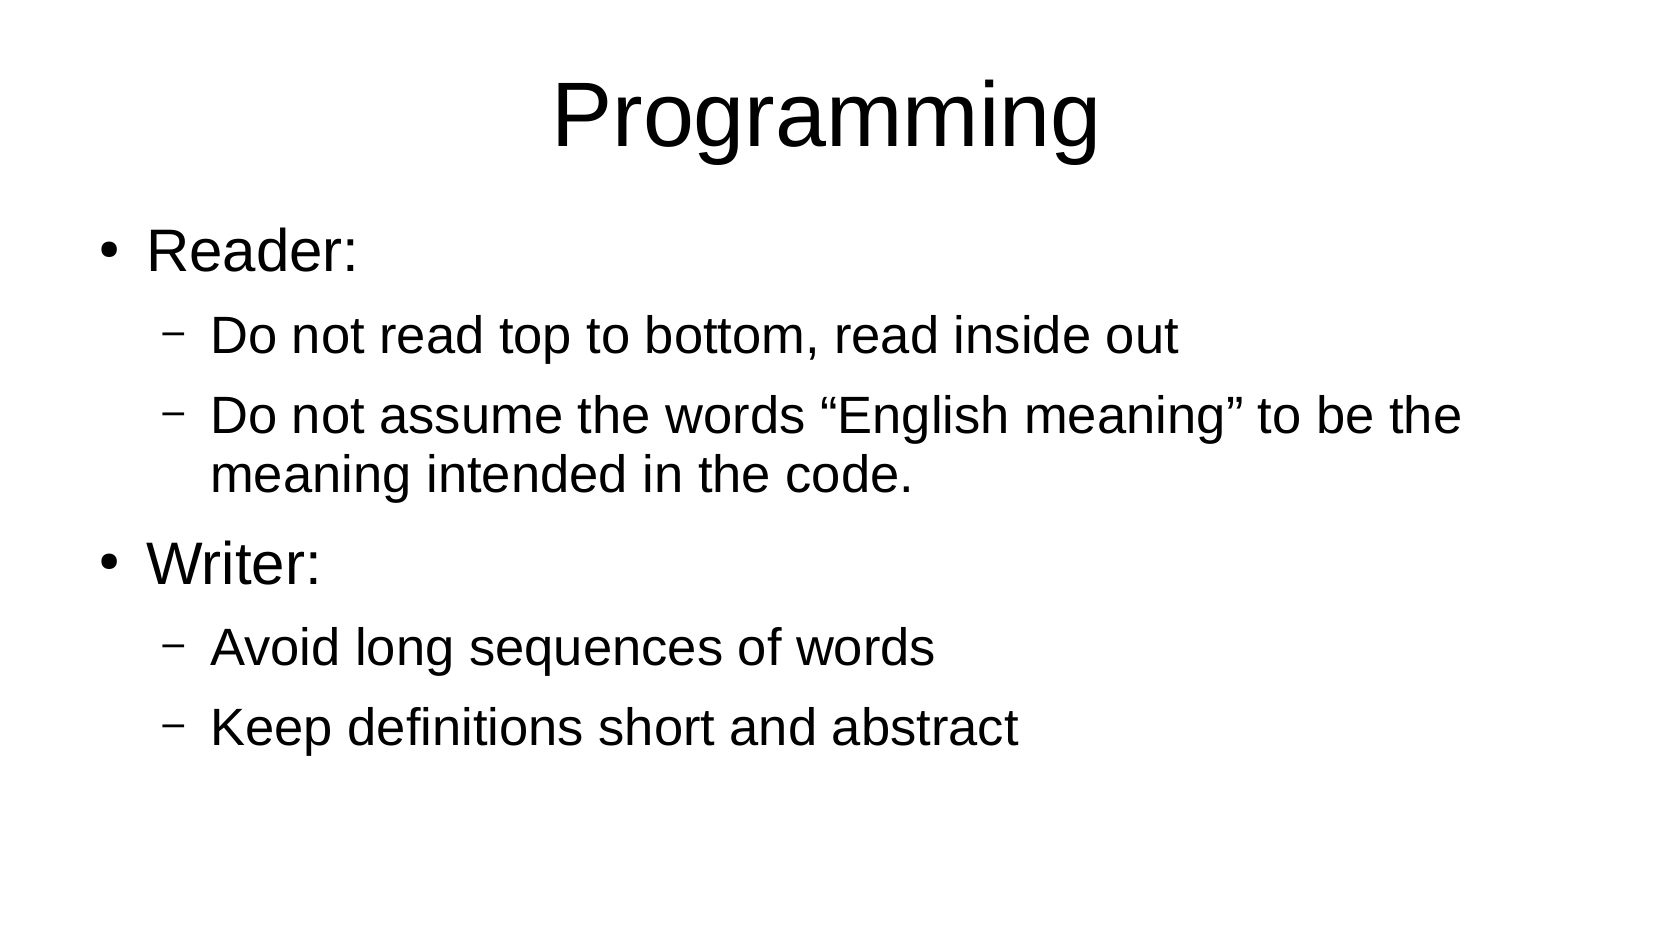

# Programming
Reader:
Do not read top to bottom, read inside out
Do not assume the words “English meaning” to be the meaning intended in the code.
Writer:
Avoid long sequences of words
Keep definitions short and abstract